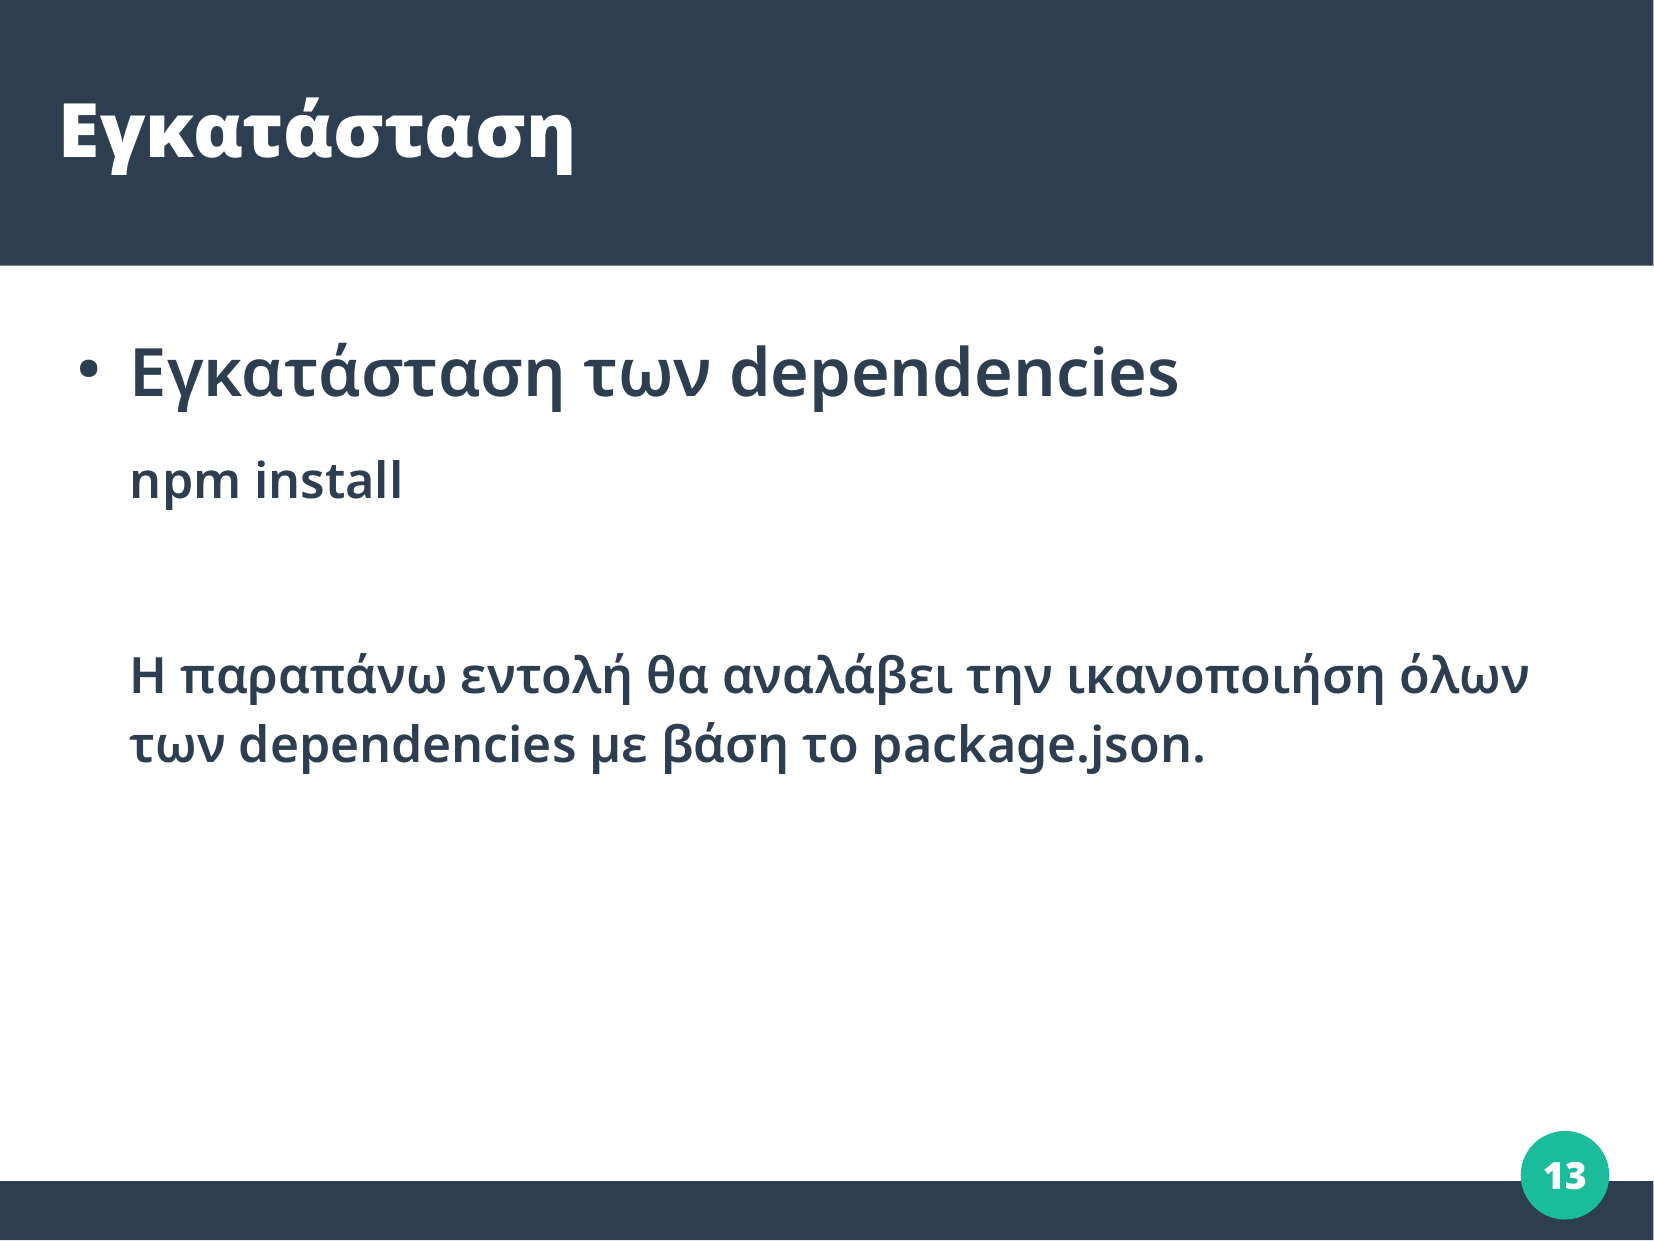

# Εγκατάσταση
Εγκατάσταση των dependencies
npm install
H παραπάνω εντολή θα αναλάβει την ικανοποιήση όλων των dependencies με βάση το package.json.
13